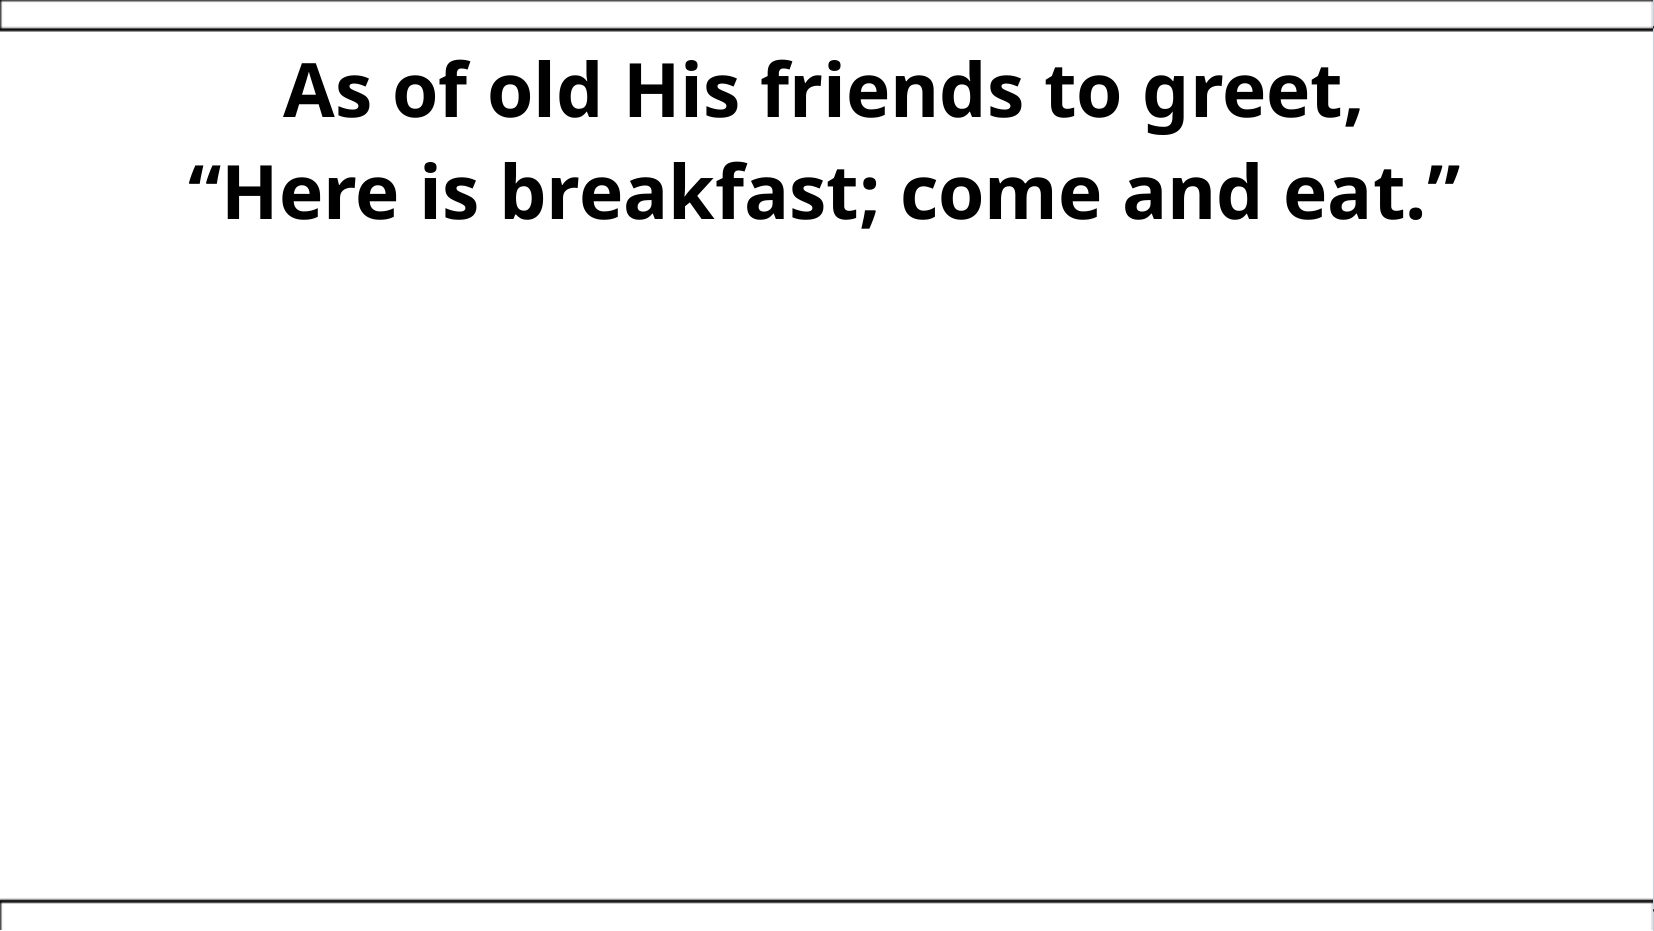

As of old His friends to greet,
“Here is breakfast; come and eat.”